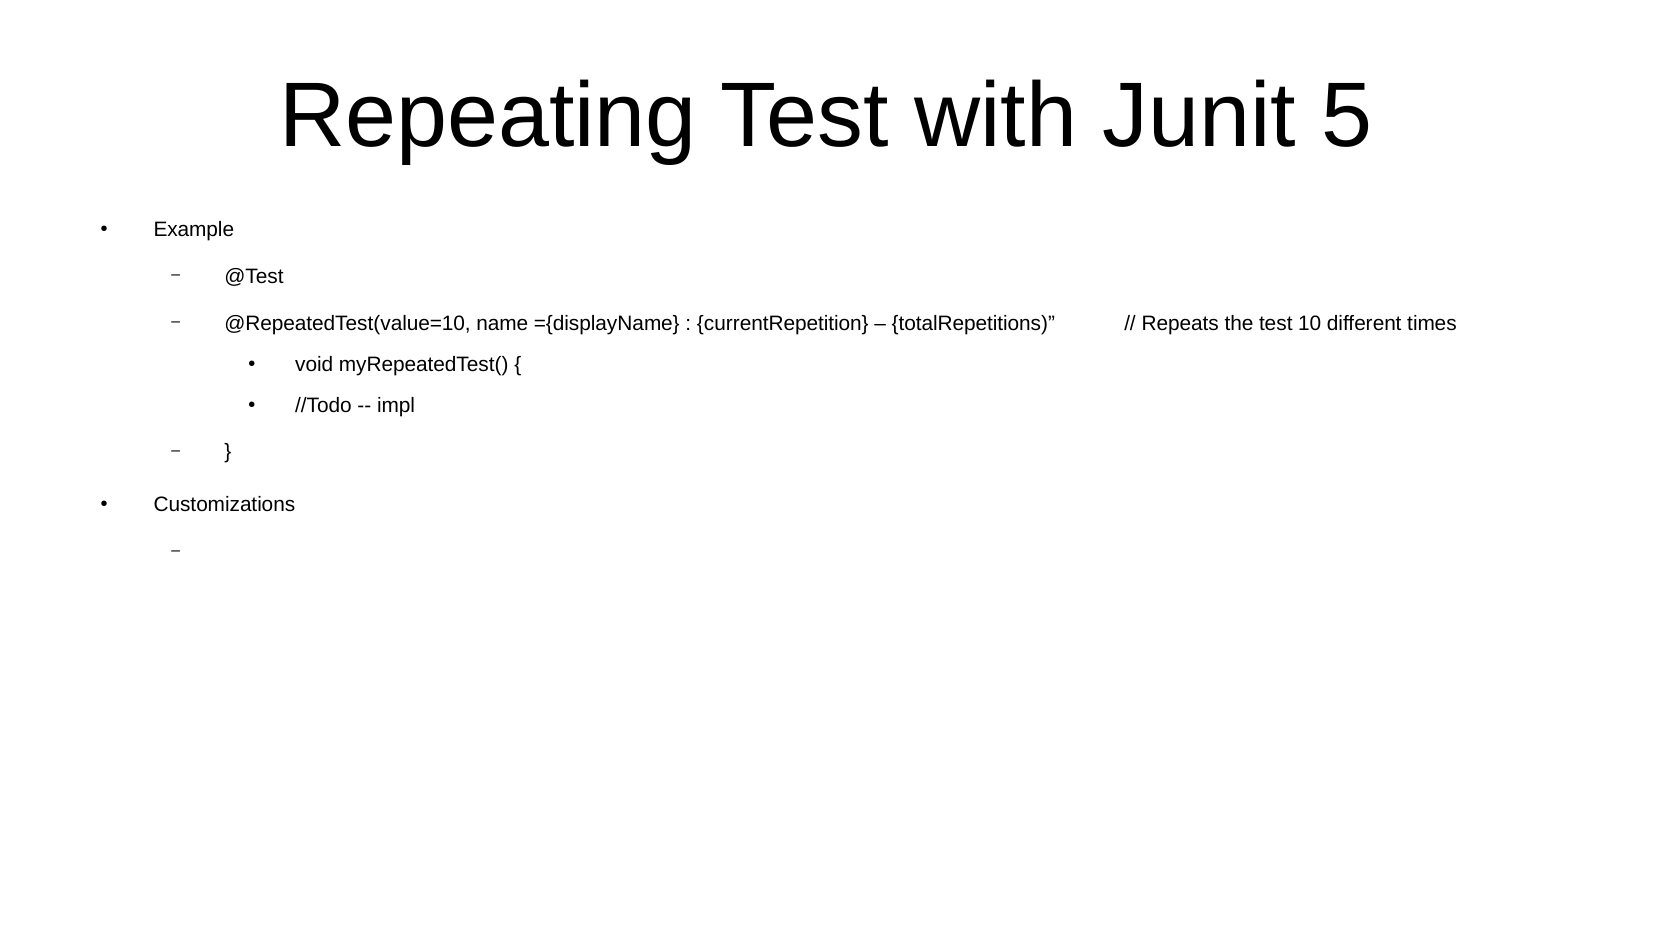

# Repeating Test with Junit 5
Example
@Test
@RepeatedTest(value=10, name ={displayName} : {currentRepetition} – {totalRepetitions)” 	// Repeats the test 10 different times
void myRepeatedTest() {
//Todo -- impl
}
Customizations